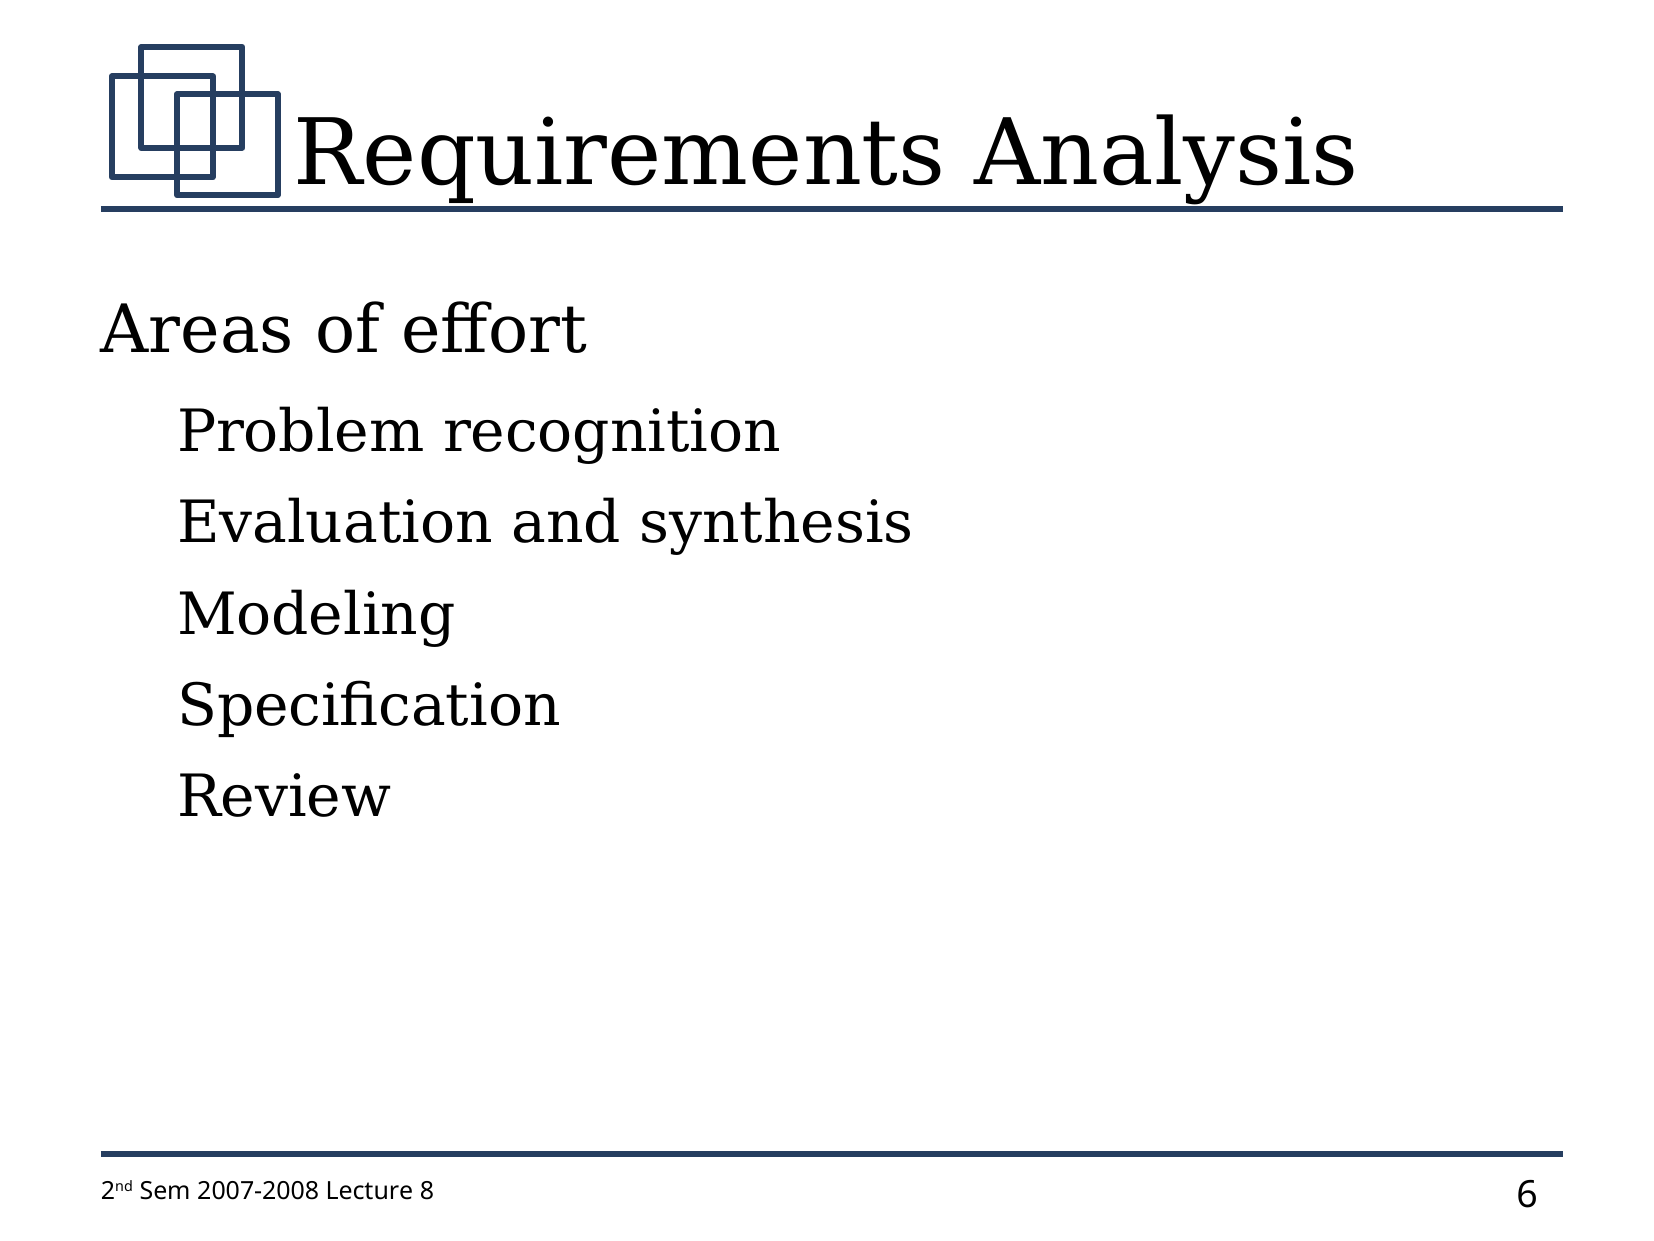

# Requirements Analysis
Areas of effort
Problem recognition
Evaluation and synthesis
Modeling
Specification
Review